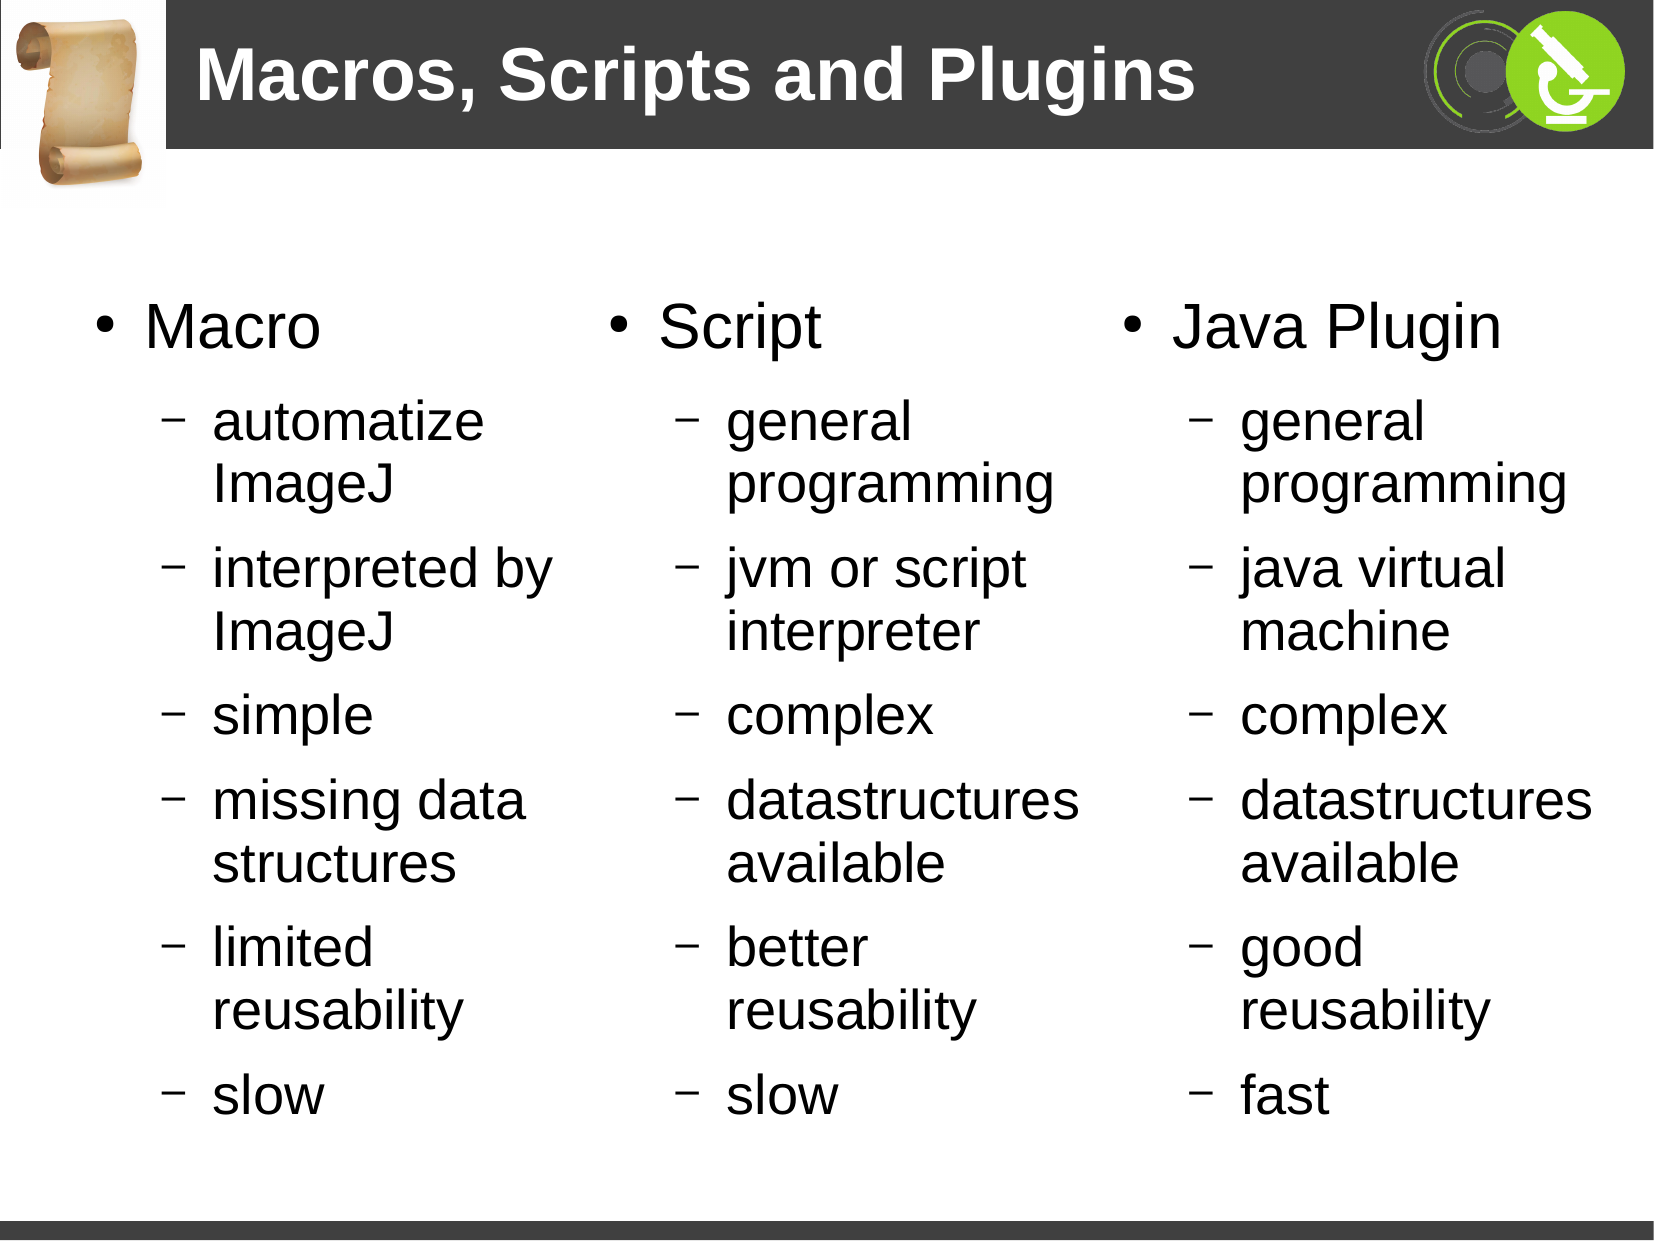

# Macros, Scripts and Plugins
Macro
automatize
ImageJ
interpreted by ImageJ
simple
missing data structures
limited reusability
slow
Script
general programming
jvm or script interpreter
complex
datastructures available
better reusability
slow
Java Plugin
general programming
java virtual machine
complex
datastructures available
good
reusability
fast